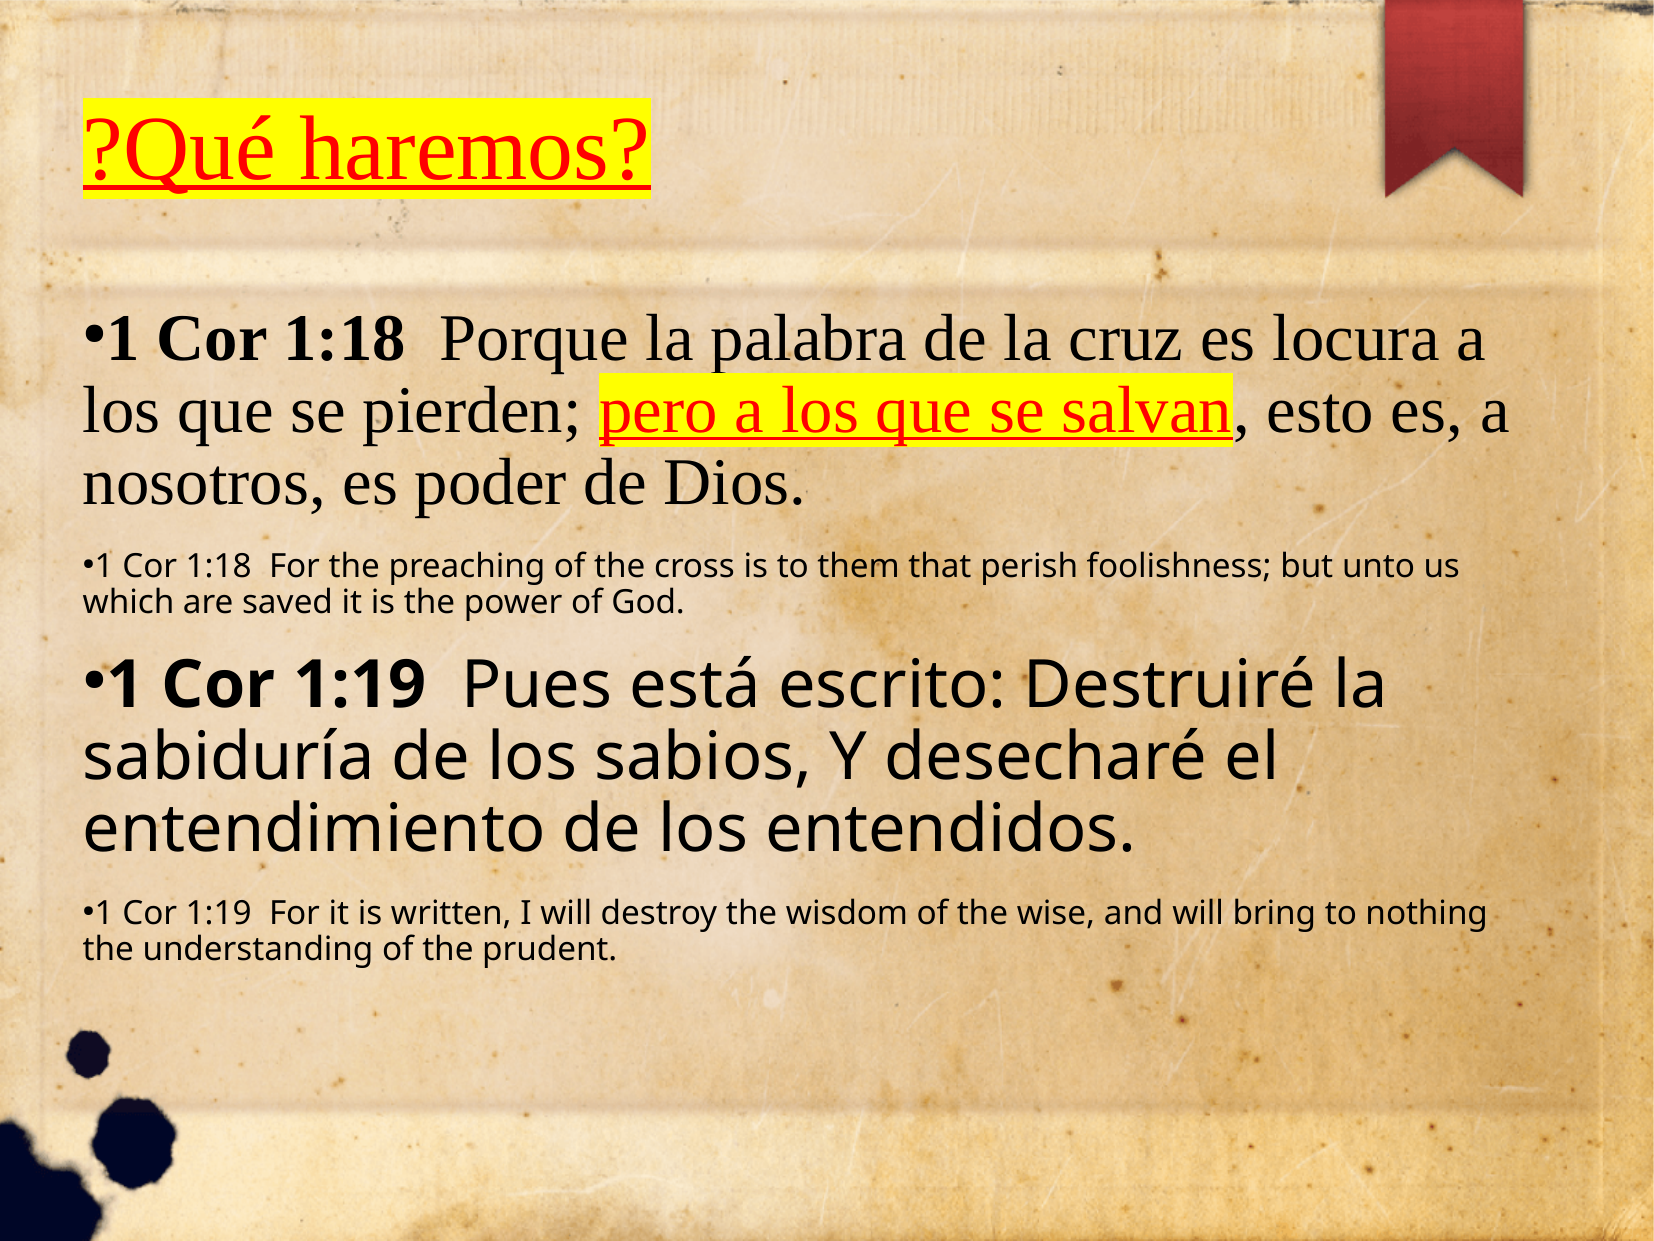

# ?Qué haremos?
1 Cor 1:18  Porque la palabra de la cruz es locura a los que se pierden; pero a los que se salvan, esto es, a nosotros, es poder de Dios.
1 Cor 1:18  For the preaching of the cross is to them that perish foolishness; but unto us which are saved it is the power of God.
1 Cor 1:19  Pues está escrito: Destruiré la sabiduría de los sabios, Y desecharé el entendimiento de los entendidos.
1 Cor 1:19  For it is written, I will destroy the wisdom of the wise, and will bring to nothing the understanding of the prudent.